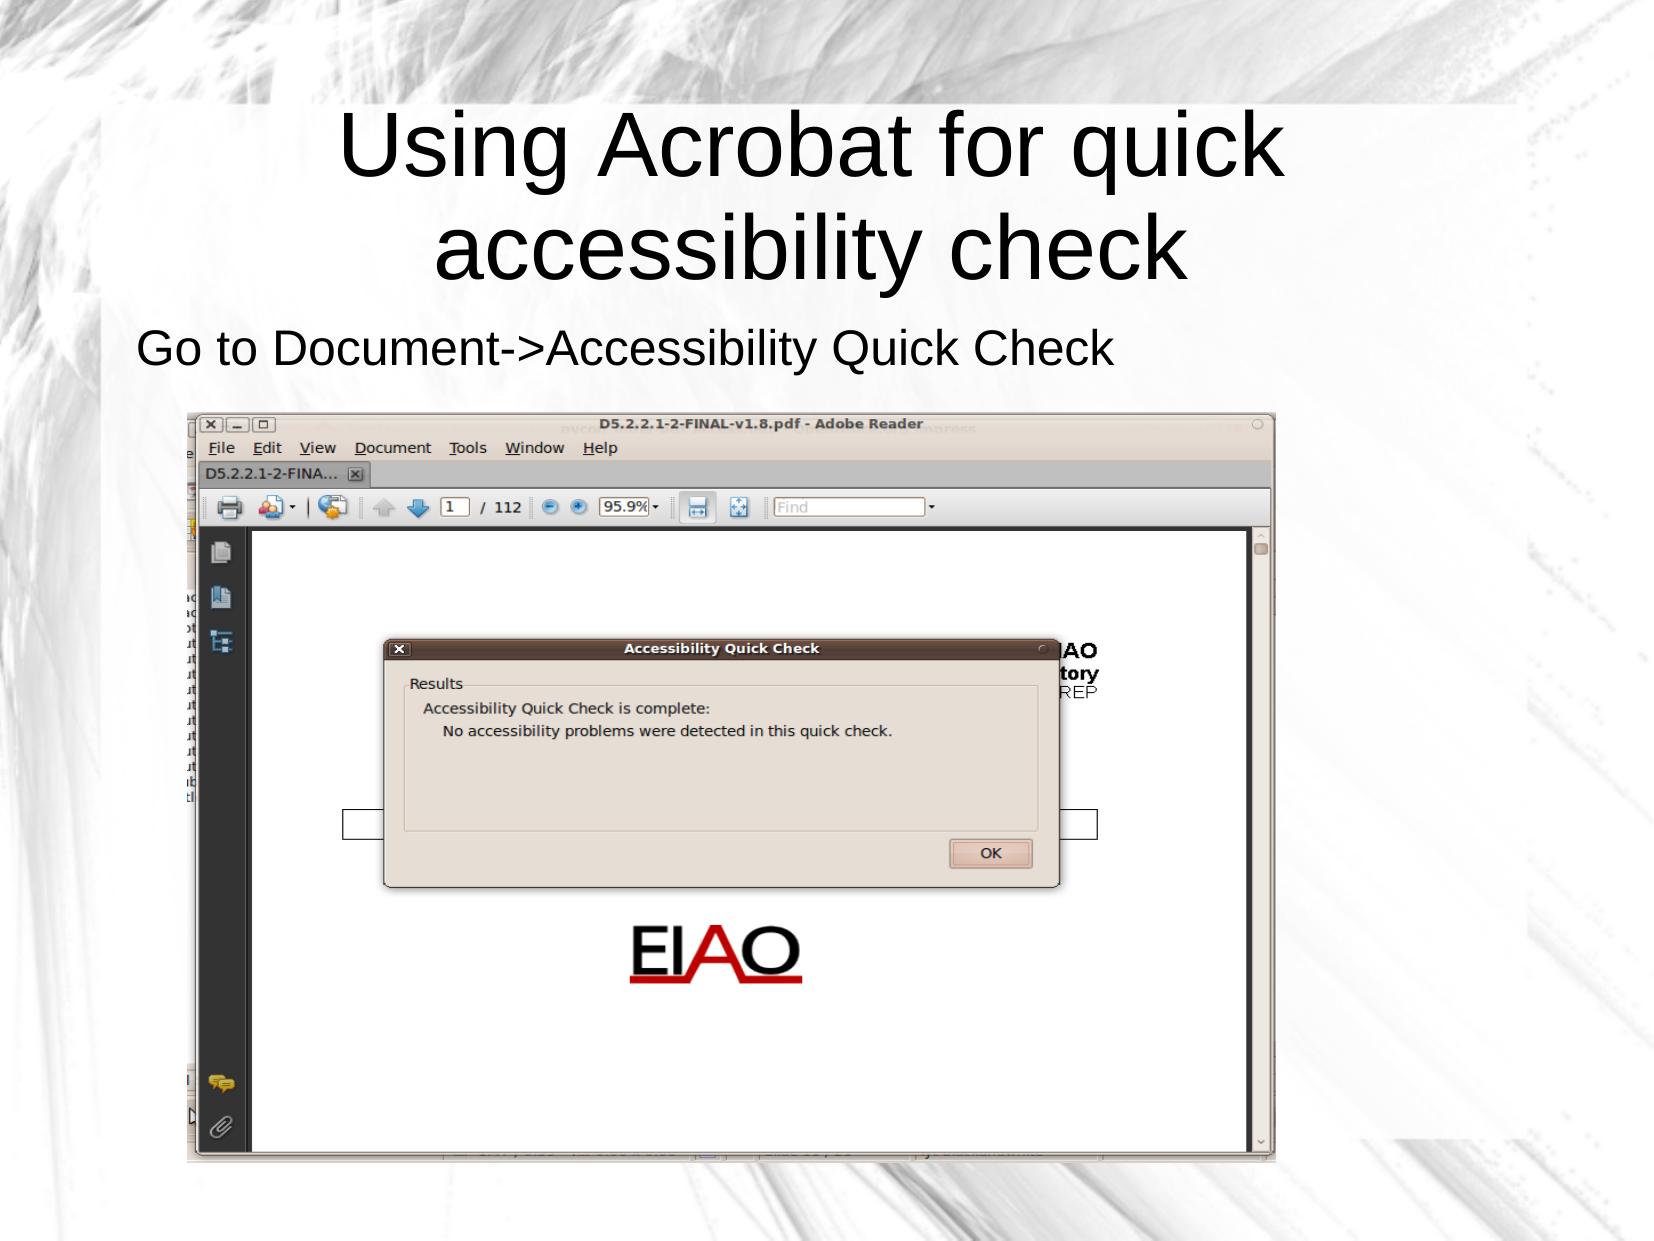

# Using Acrobat for quick accessibility check
Go to Document->Accessibility Quick Check